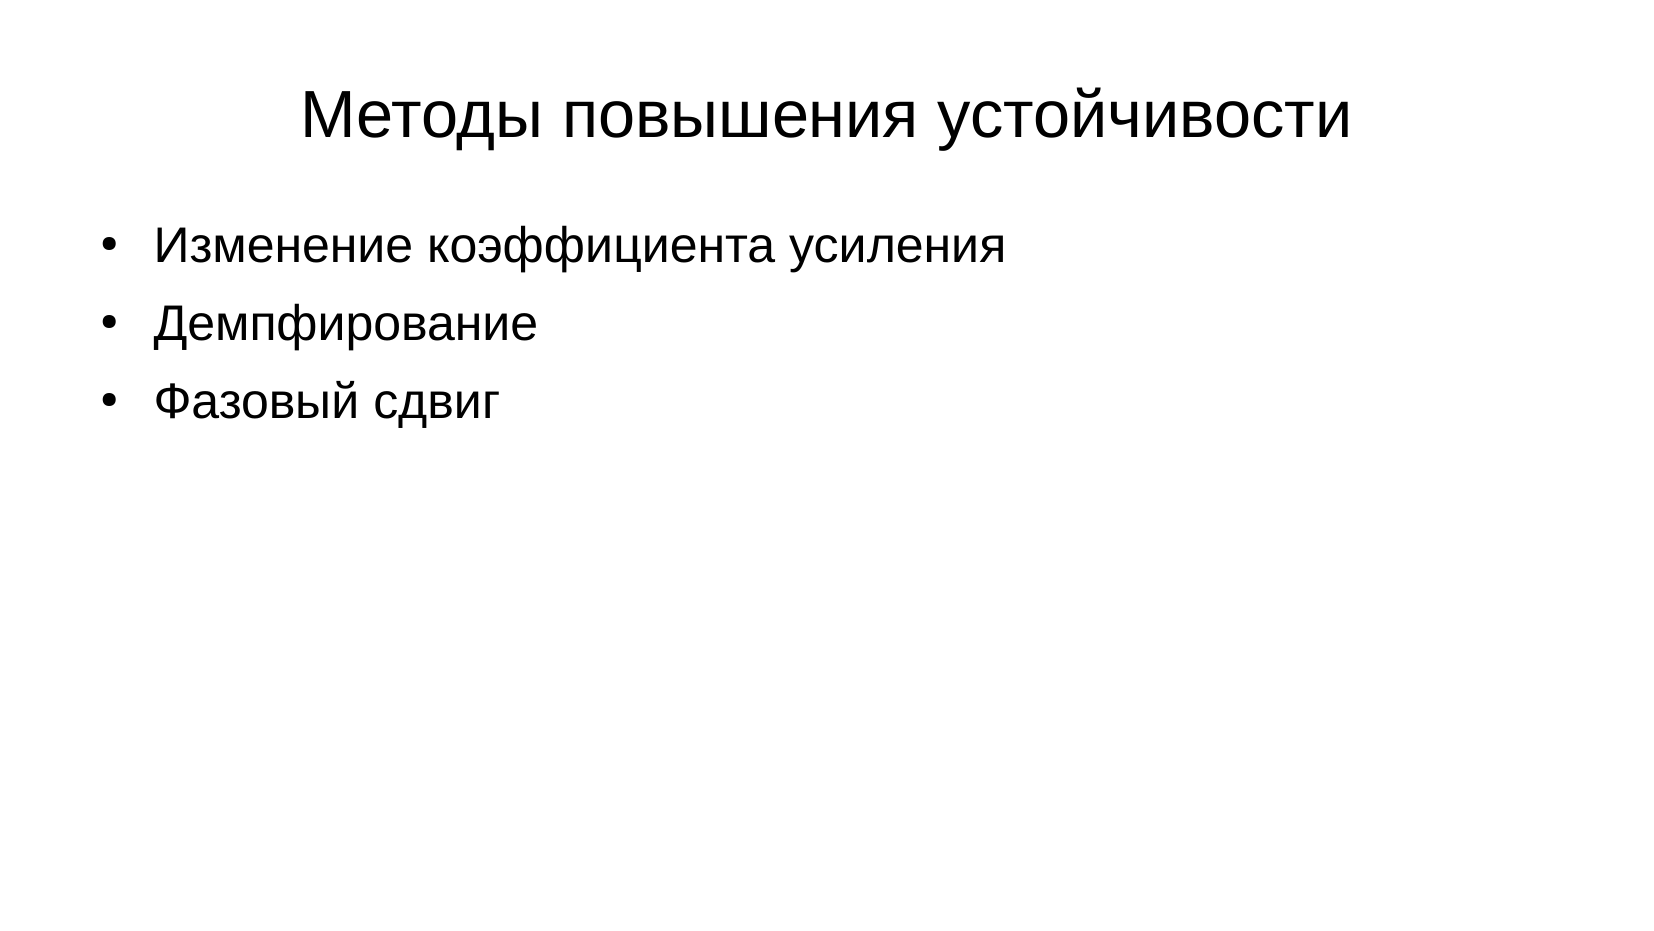

# Методы повышения устойчивости
Изменение коэффициента усиления
Демпфирование
Фазовый сдвиг